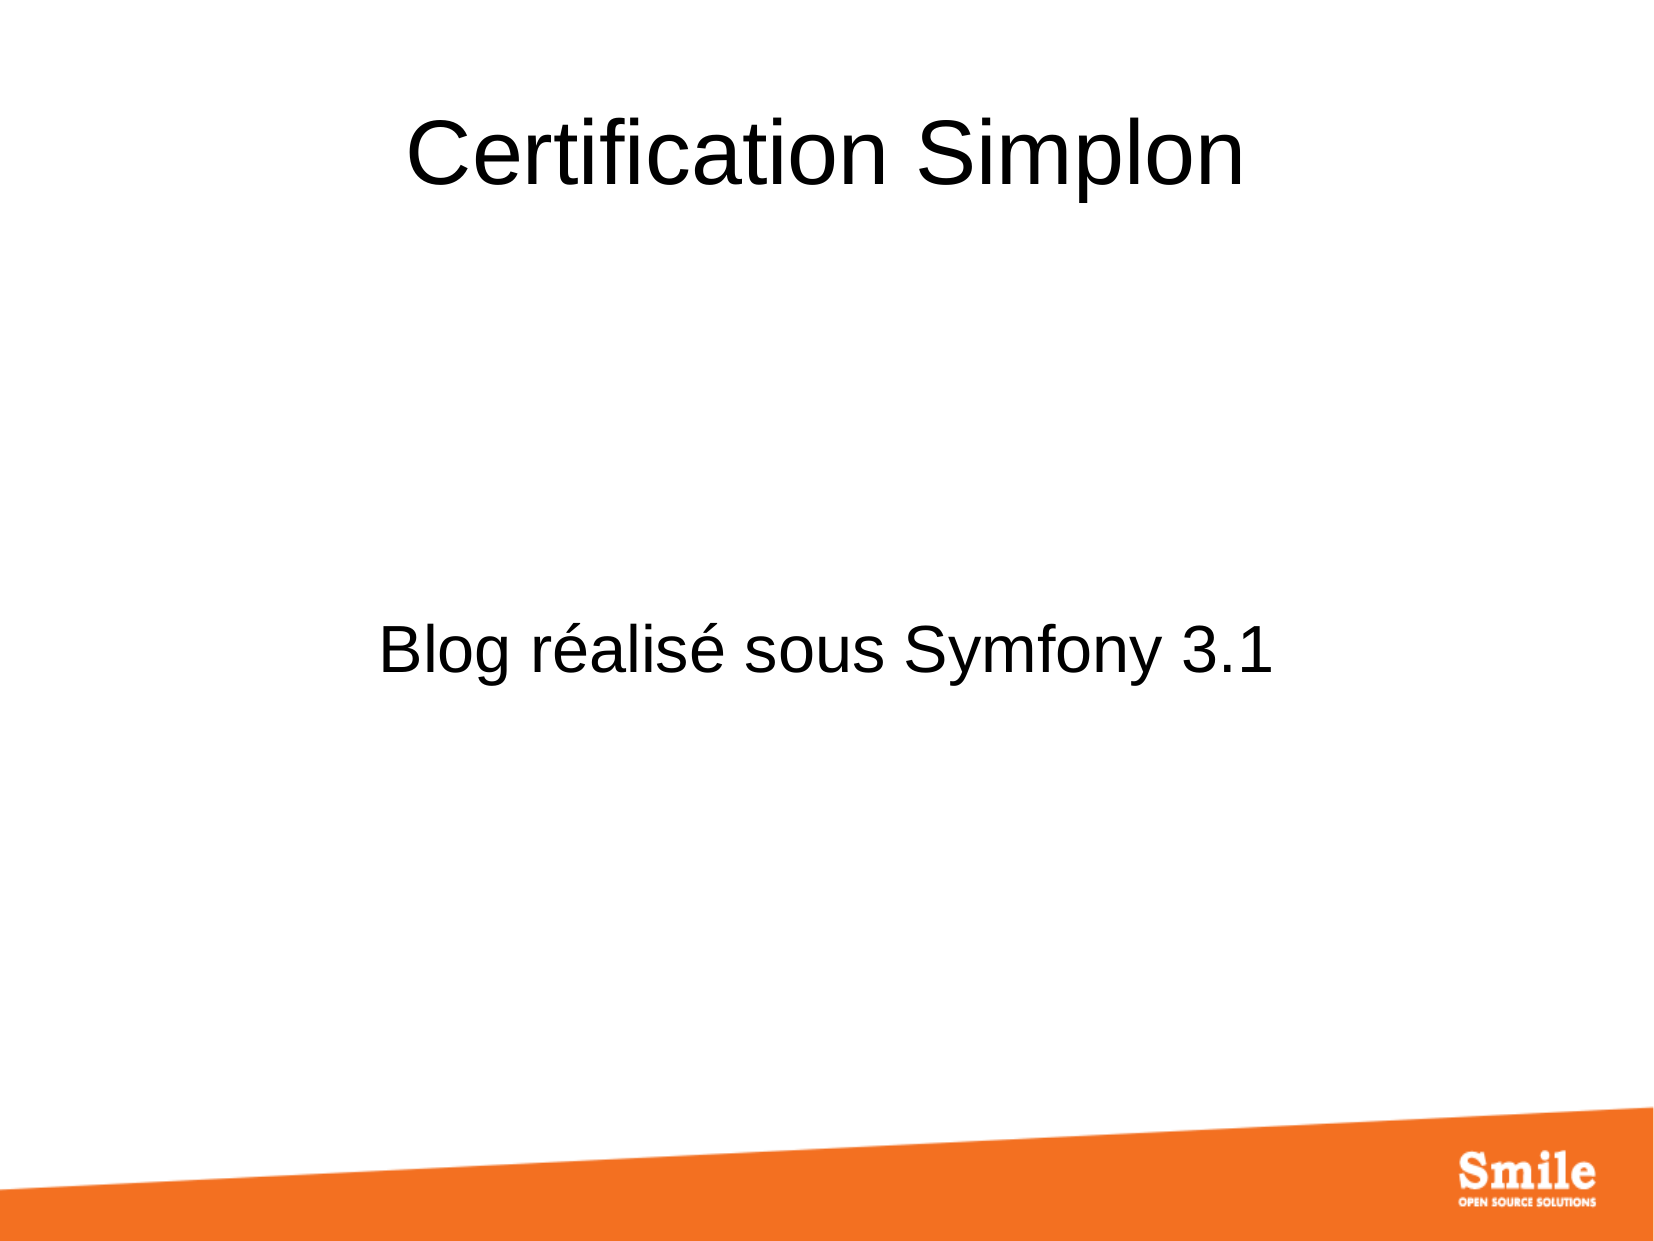

# Certification Simplon
Blog réalisé sous Symfony 3.1